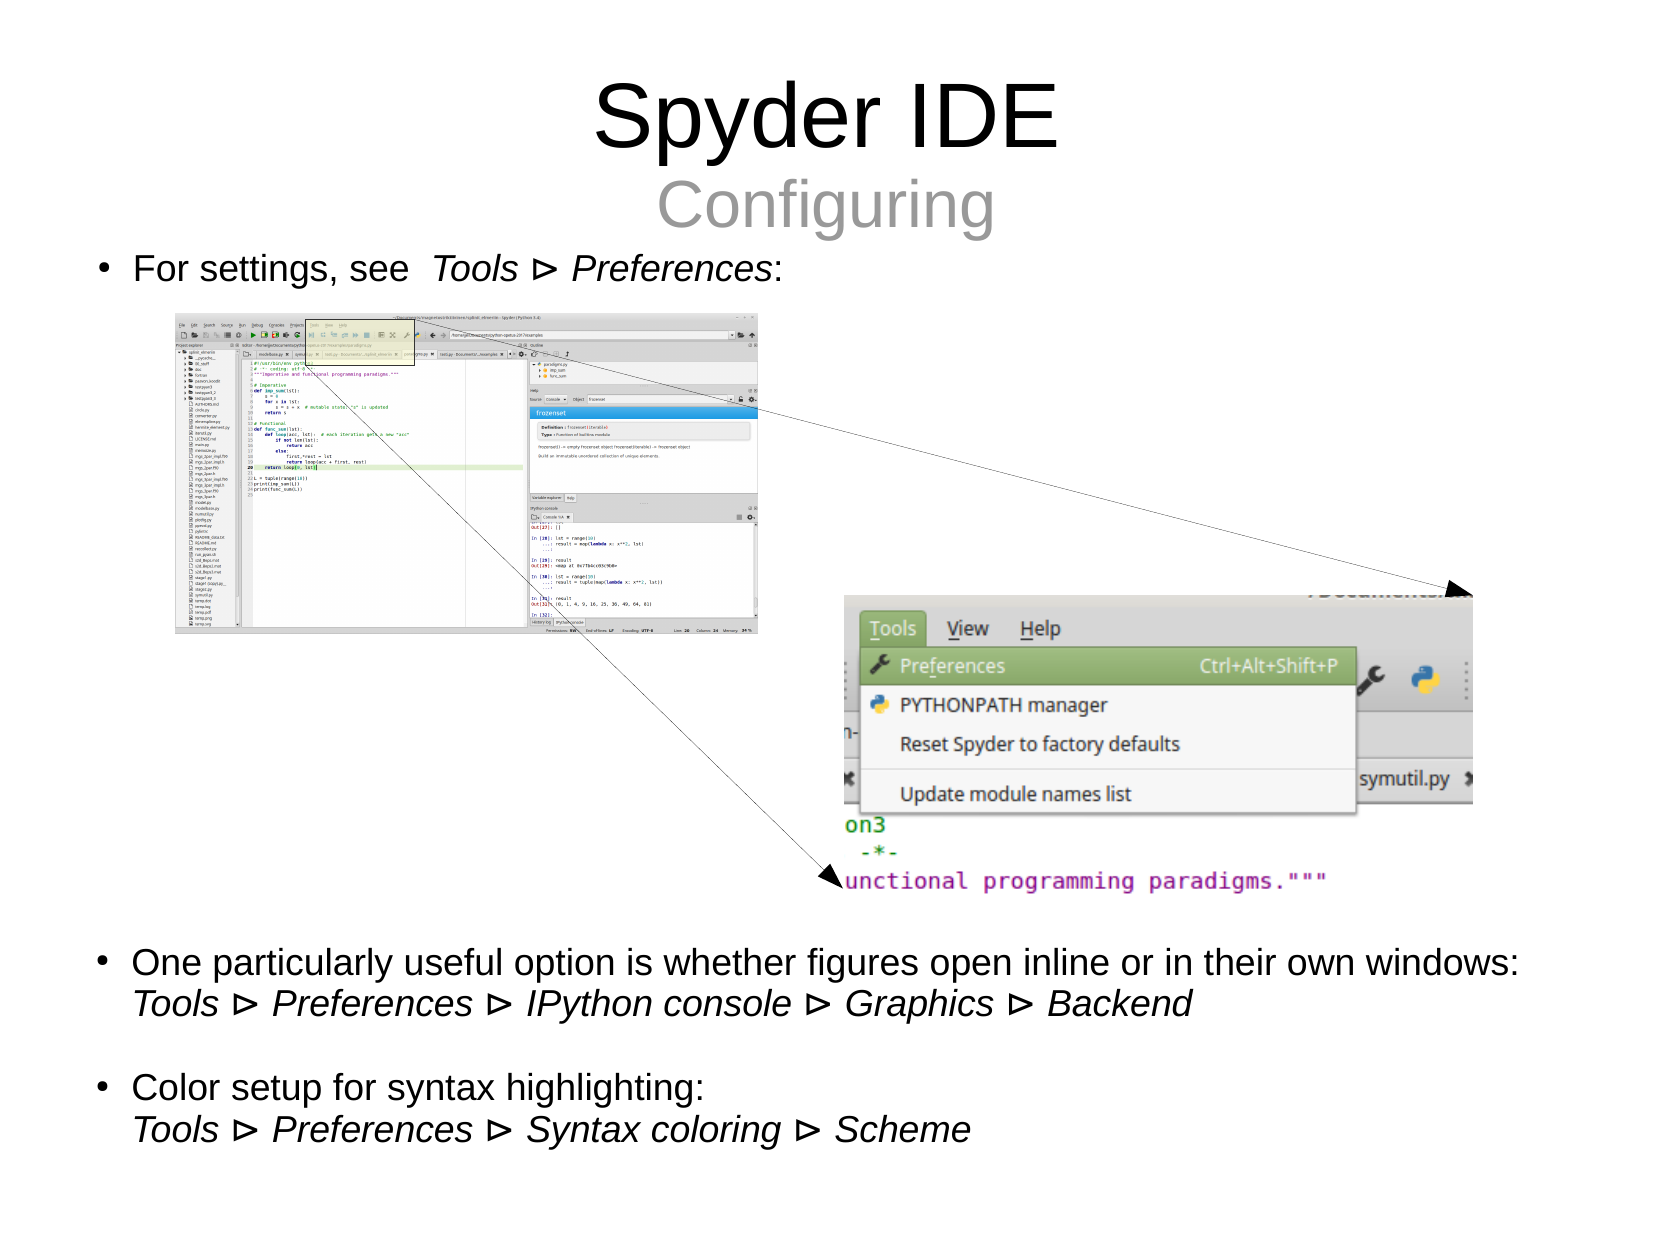

# Spyder IDE Configuring
For settings, see Tools ⊳ Preferences:
One particularly useful option is whether figures open inline or in their own windows:
Tools ⊳ Preferences ⊳ IPython console ⊳ Graphics ⊳ Backend
Color setup for syntax highlighting:
Tools ⊳ Preferences ⊳ Syntax coloring ⊳ Scheme